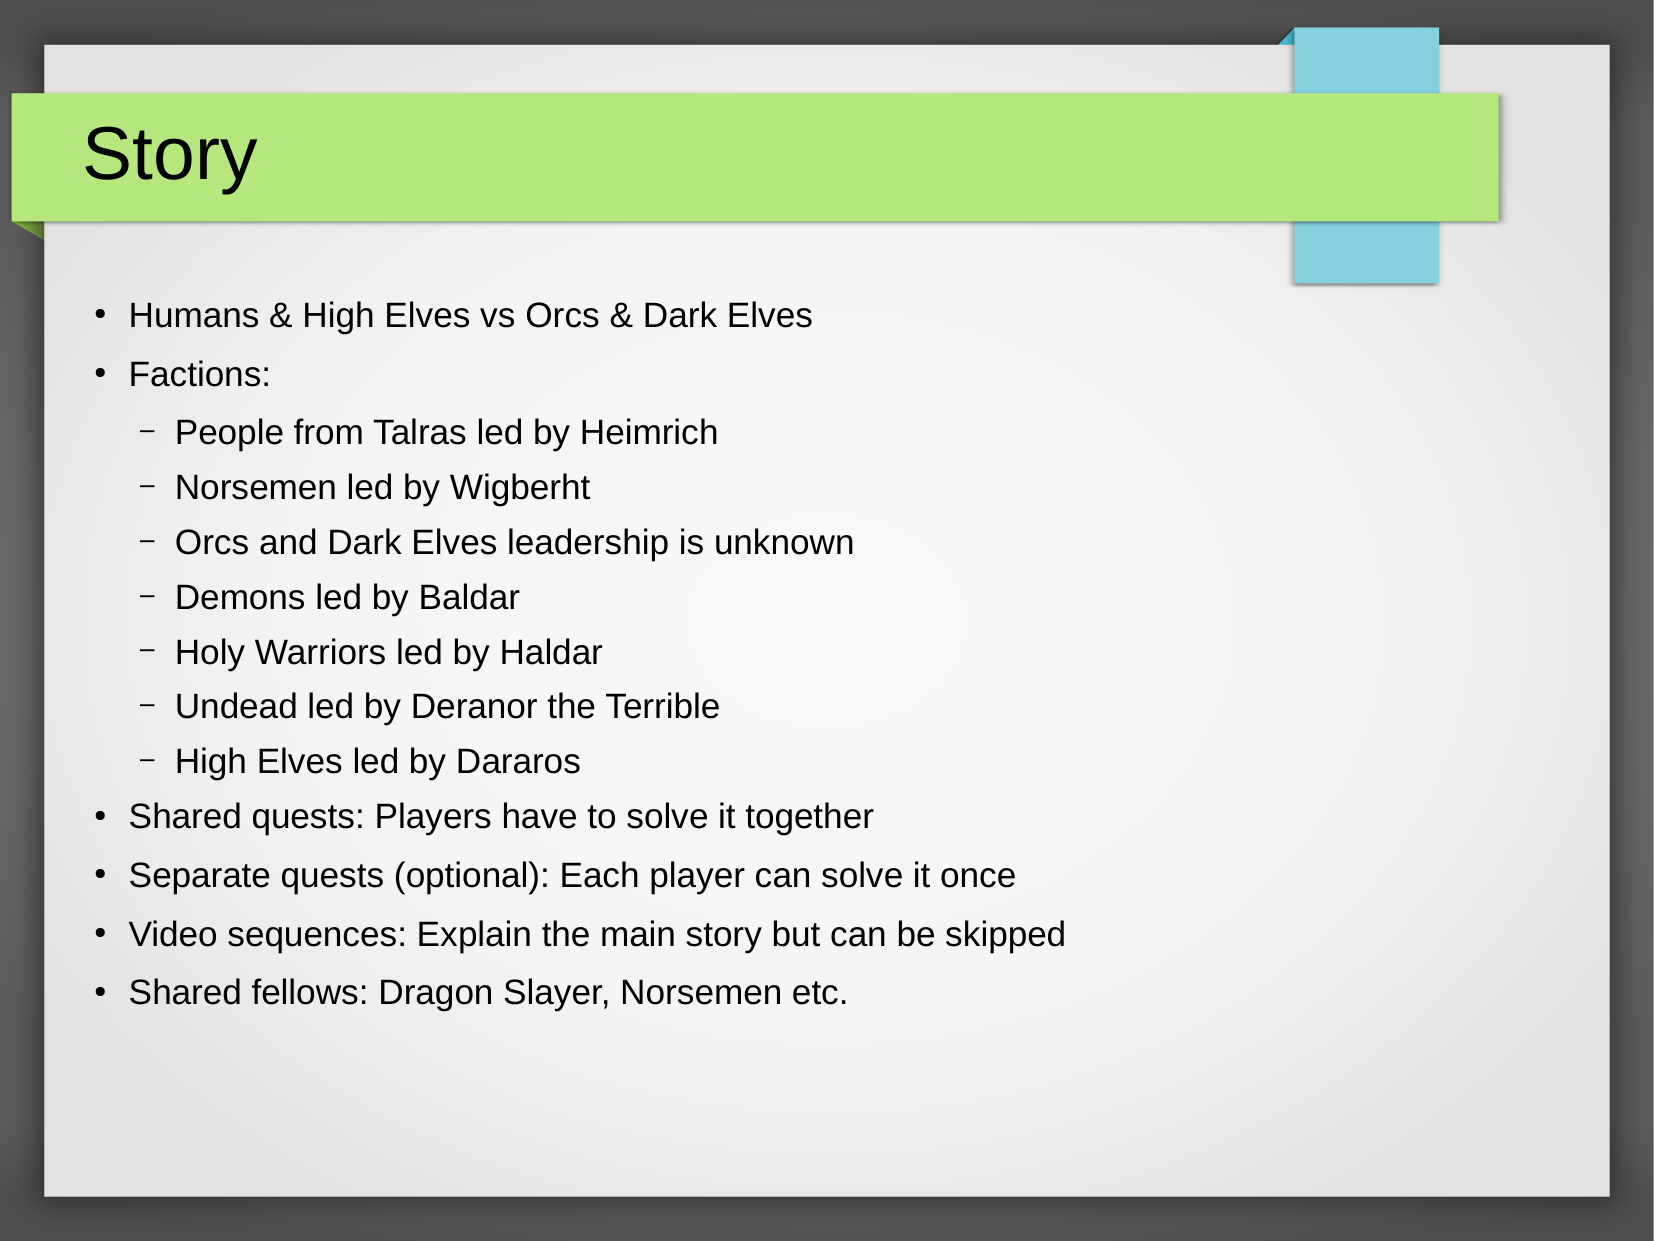

# Story
Humans & High Elves vs Orcs & Dark Elves
Factions:
People from Talras led by Heimrich
Norsemen led by Wigberht
Orcs and Dark Elves leadership is unknown
Demons led by Baldar
Holy Warriors led by Haldar
Undead led by Deranor the Terrible
High Elves led by Dararos
Shared quests: Players have to solve it together
Separate quests (optional): Each player can solve it once
Video sequences: Explain the main story but can be skipped
Shared fellows: Dragon Slayer, Norsemen etc.